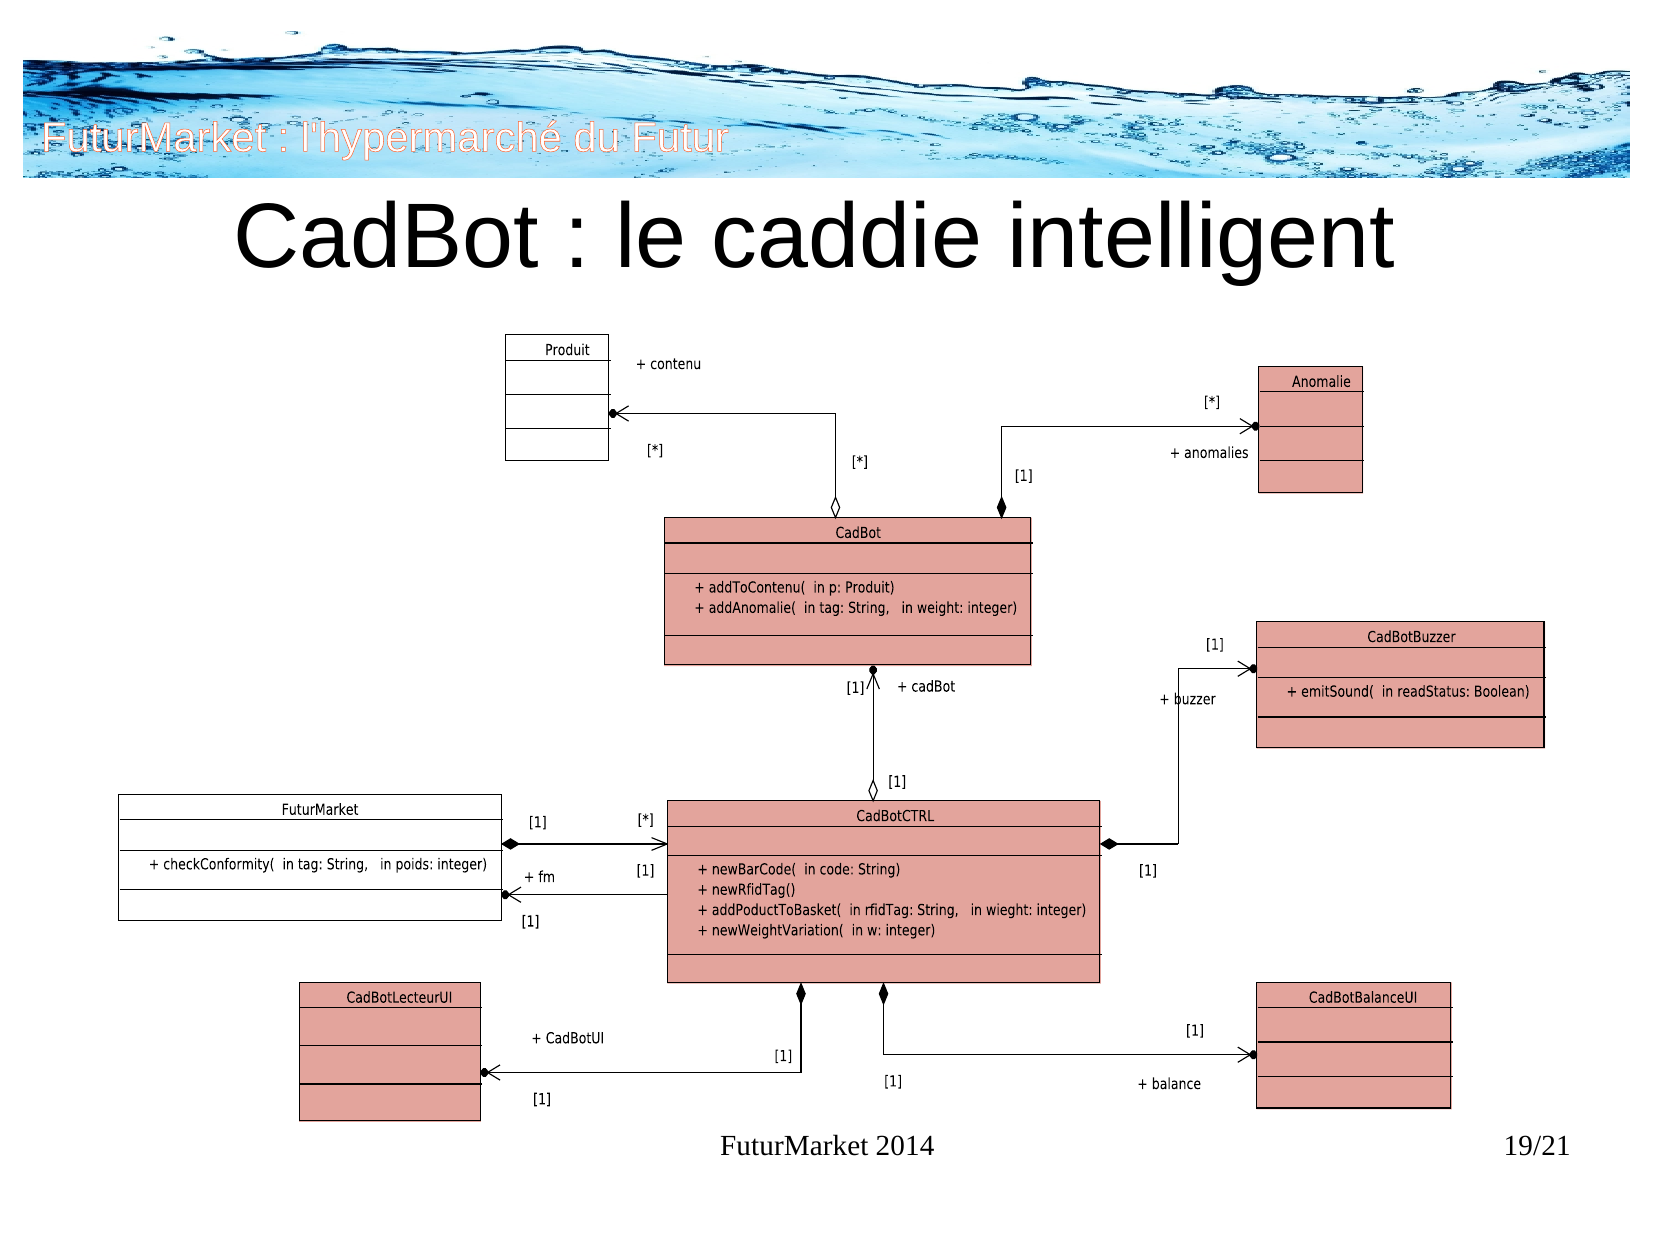

# CadBot : le caddie intelligent
FuturMarket 2014
19